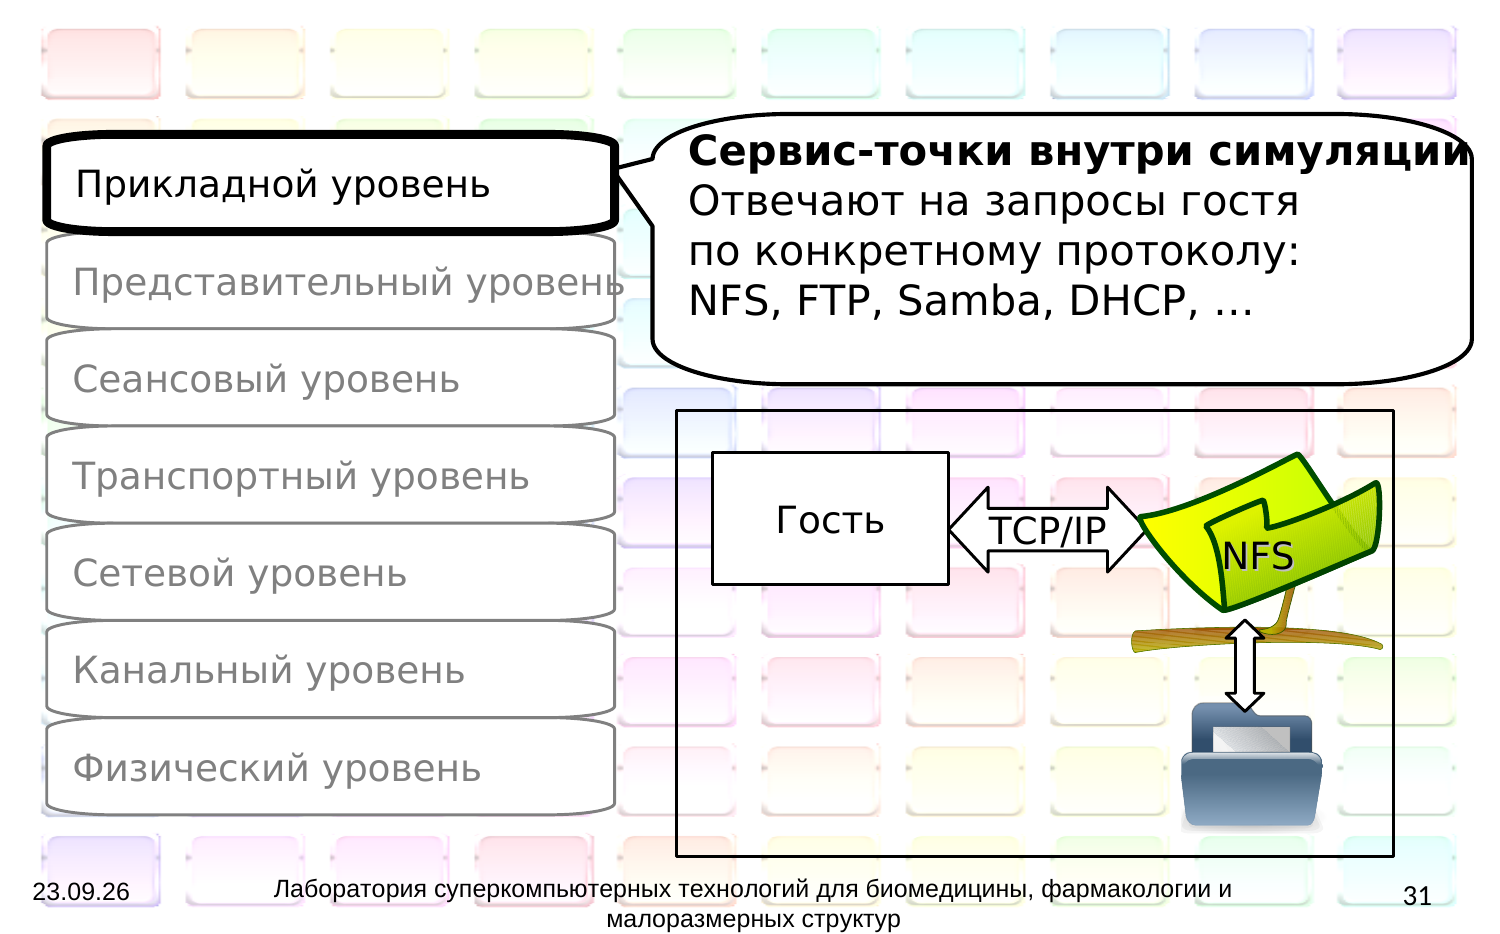

Сервис-точки внутри симуляции
Отвечают на запросы гостя
по конкретному протоколу:
NFS, FTP, Samba, DHCP, …
Прикладной уровень
Представительный уровень
Сеансовый уровень
Транспортный уровень
NFS
Гость
TCP/IP
Сетевой уровень
Канальный уровень
Физический уровень
Лаборатория суперкомпьютерных технологий для биомедицины, фармакологии и малоразмерных структур